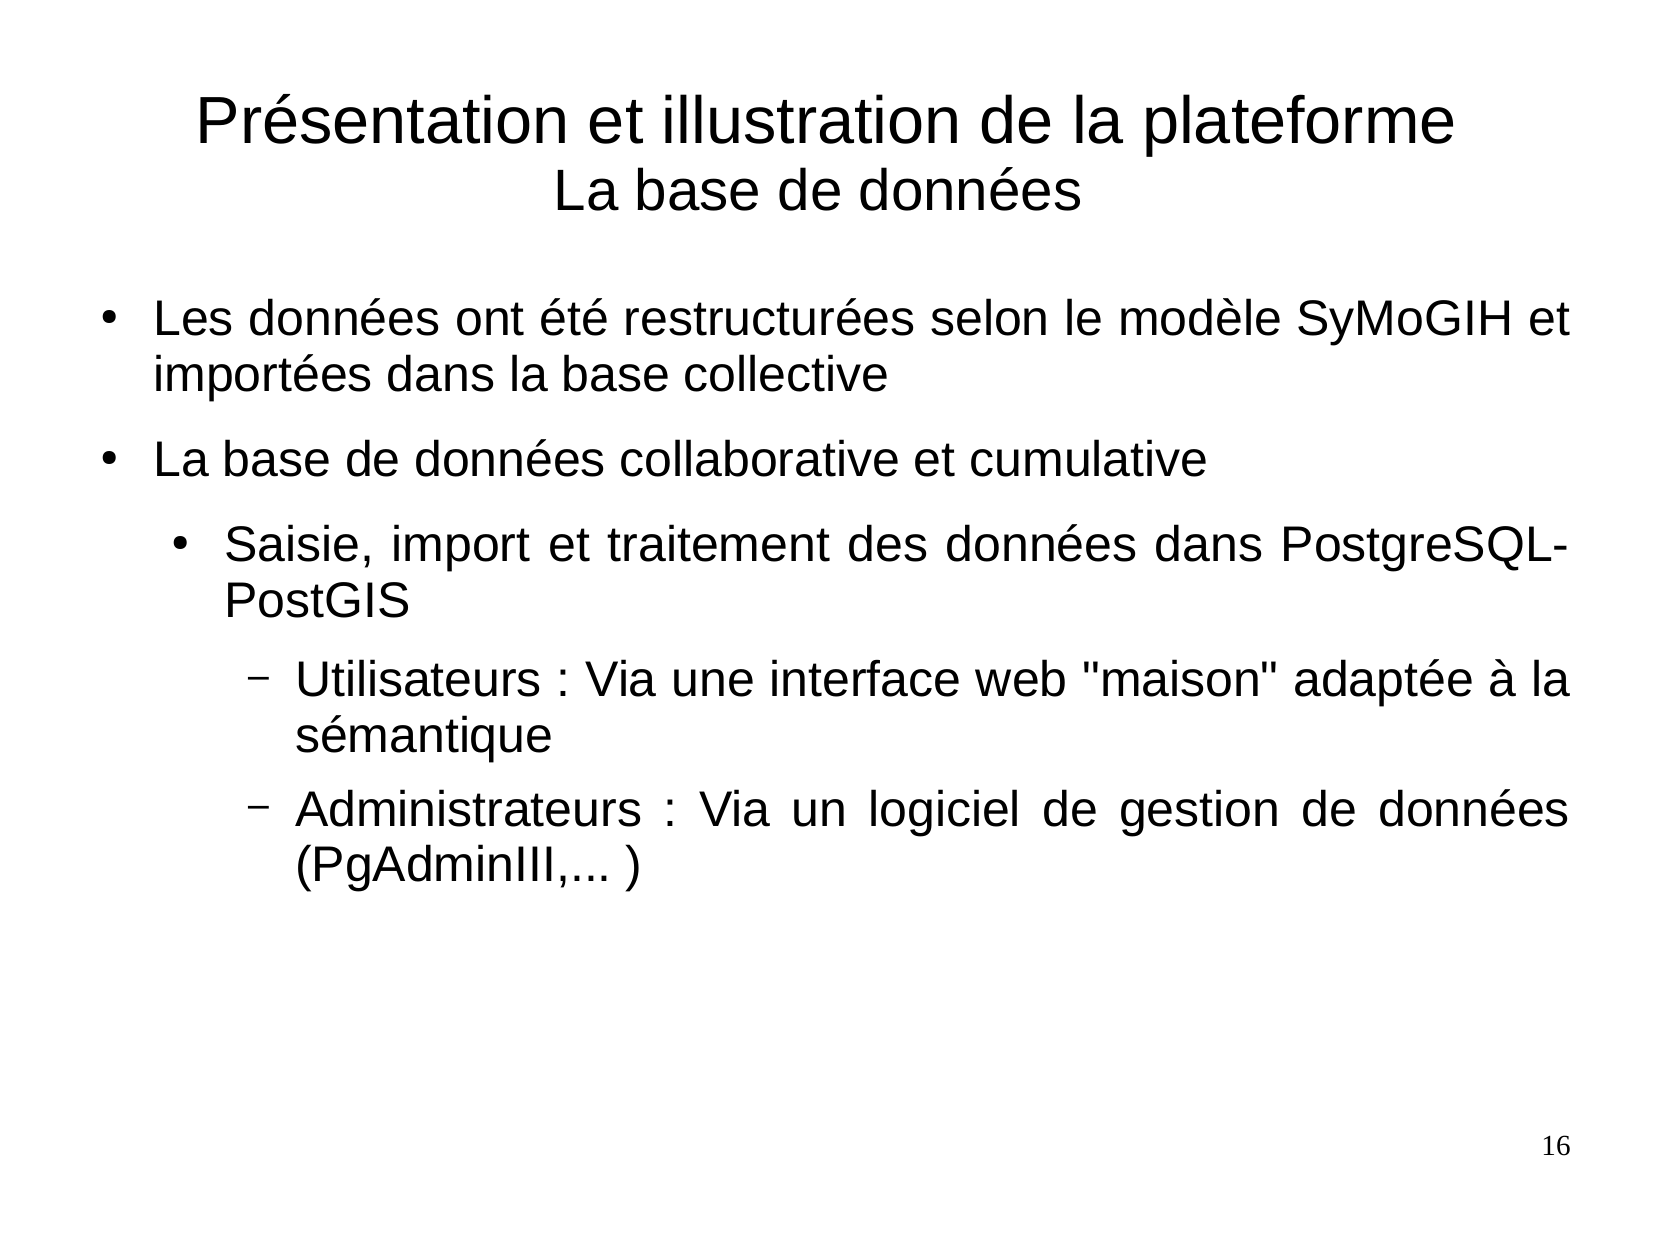

# Présentation et illustration de la plateforme La base de données
Les données ont été restructurées selon le modèle SyMoGIH et importées dans la base collective
La base de données collaborative et cumulative
Saisie, import et traitement des données dans PostgreSQL-PostGIS
Utilisateurs : Via une interface web "maison" adaptée à la sémantique
Administrateurs : Via un logiciel de gestion de données (PgAdminIII,... )
16